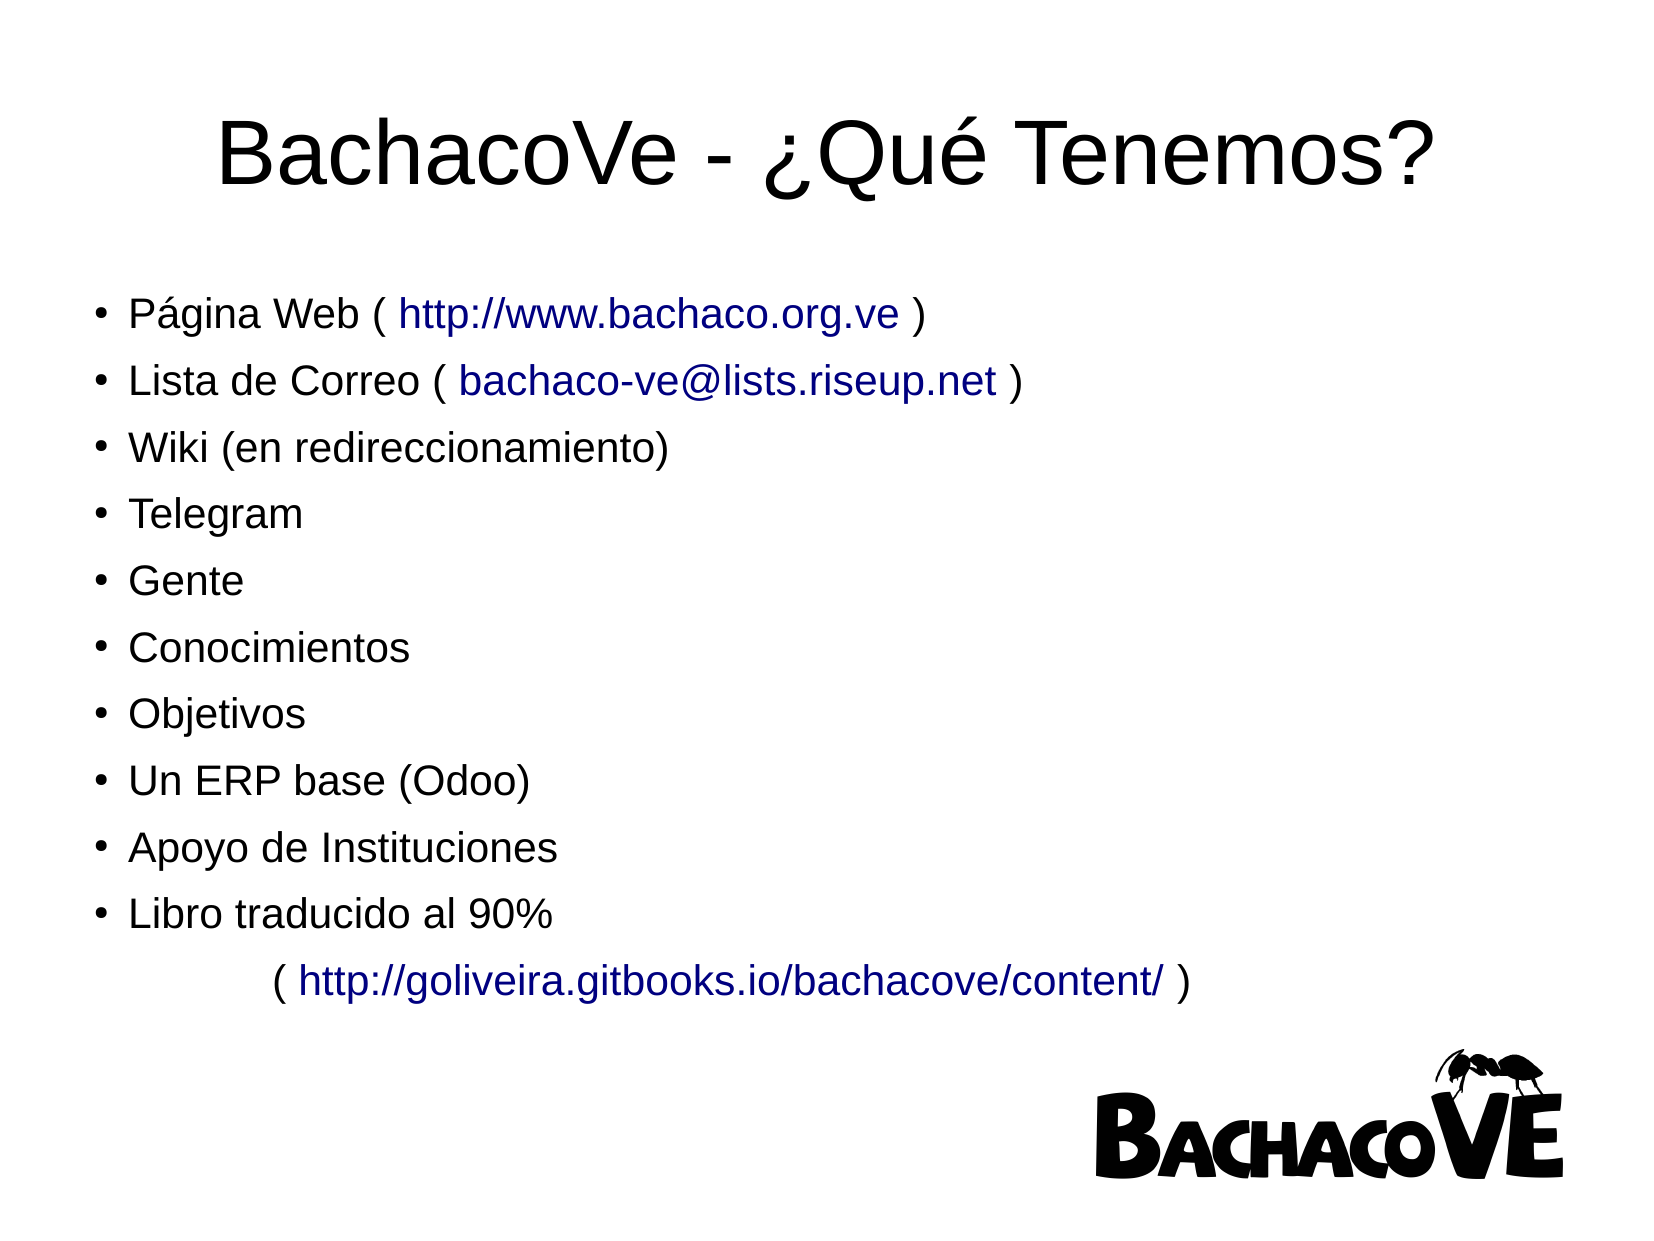

# BachacoVe - ¿Qué Tenemos?
Página Web ( http://www.bachaco.org.ve )
Lista de Correo ( bachaco-ve@lists.riseup.net )
Wiki (en redireccionamiento)
Telegram
Gente
Conocimientos
Objetivos
Un ERP base (Odoo)
Apoyo de Instituciones
Libro traducido al 90%
 ( http://goliveira.gitbooks.io/bachacove/content/ )